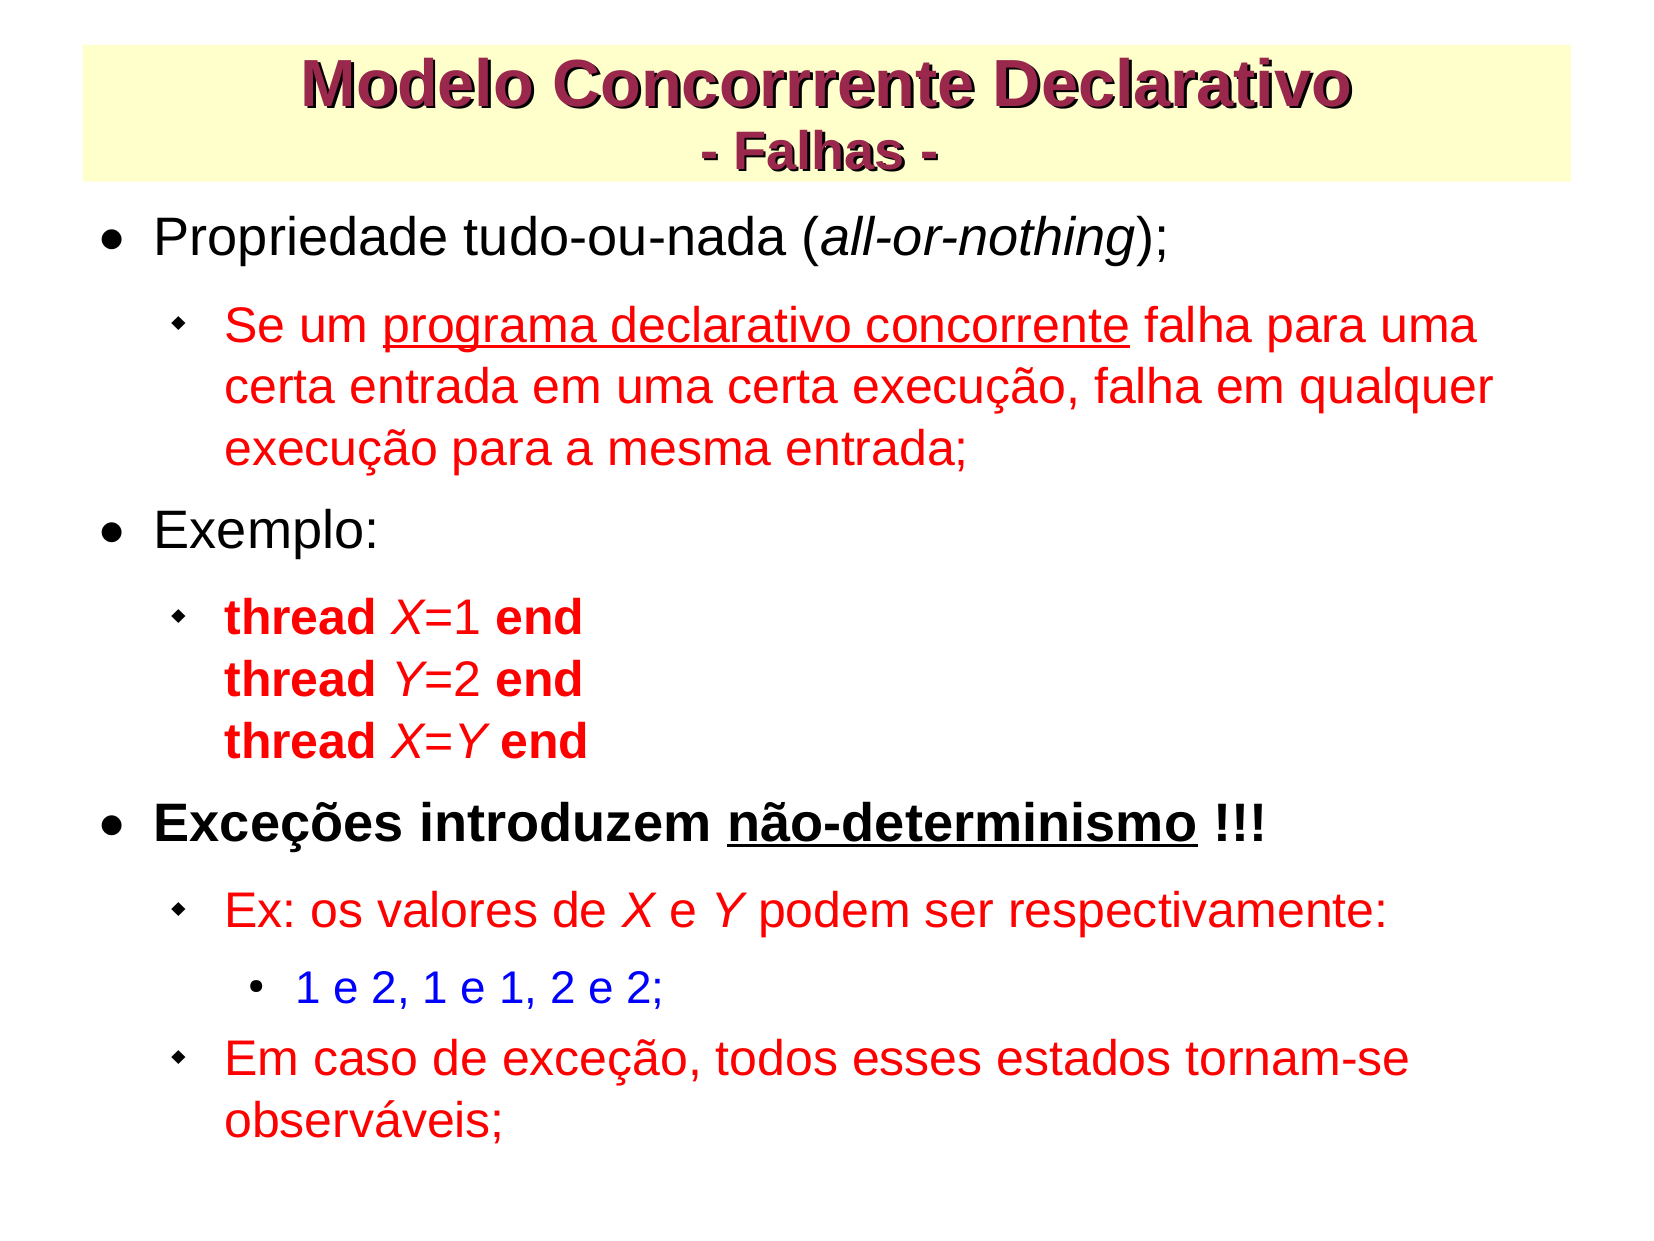

# Modelo Concorrrente Declarativo - Falhas -
Propriedade tudo-ou-nada (all-or-nothing);
Se um programa declarativo concorrente falha para uma certa entrada em uma certa execução, falha em qualquer execução para a mesma entrada;
Exemplo:
thread X=1 end
thread Y=2 end
thread X=Y end
Exceções introduzem não-determinismo !!!
Ex: os valores de X e Y podem ser respectivamente:
1 e 2, 1 e 1, 2 e 2;
Em caso de exceção, todos esses estados tornam-se observáveis;